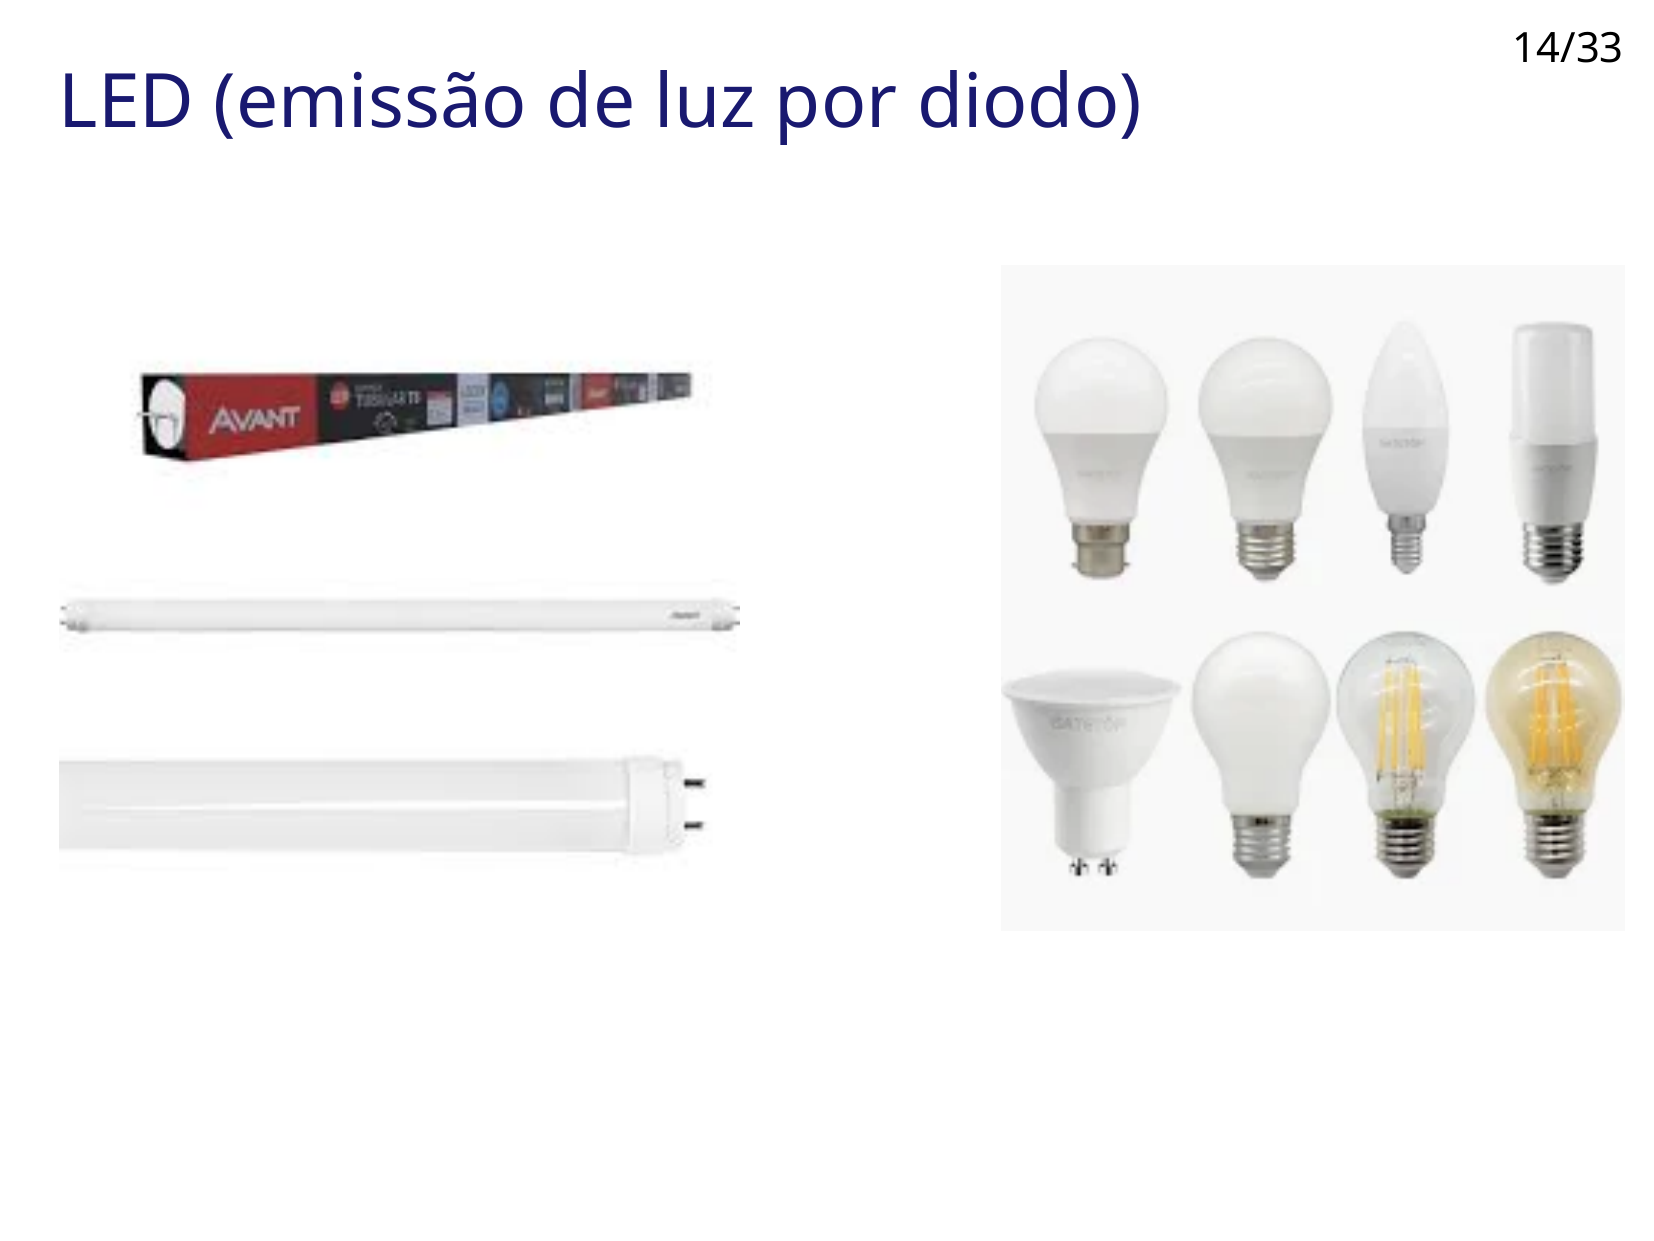

14
# LED (emissão de luz por diodo)